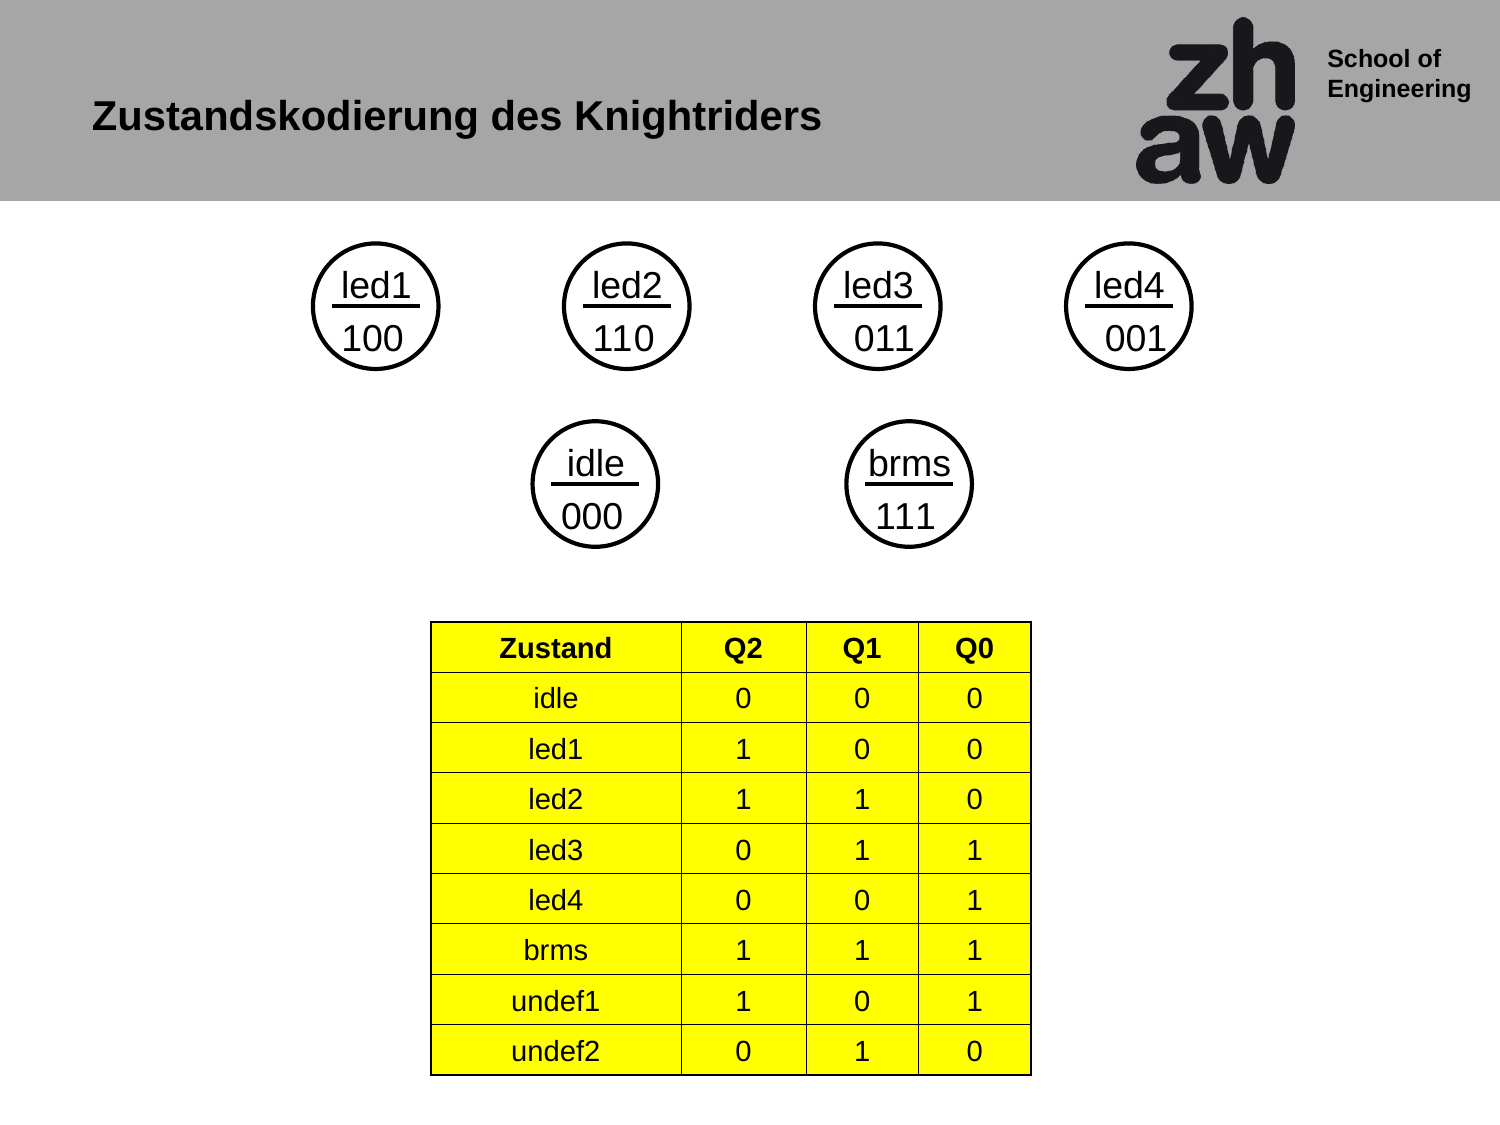

# Zustandskodierung des Knightriders
led1
led2
led3
led4
100
110
011
001
idle
brms
000
111
| Zustand | Q2 | Q1 | Q0 |
| --- | --- | --- | --- |
| idle | 0 | 0 | 0 |
| led1 | 1 | 0 | 0 |
| led2 | 1 | 1 | 0 |
| led3 | 0 | 1 | 1 |
| led4 | 0 | 0 | 1 |
| brms | 1 | 1 | 1 |
| undef1 | 1 | 0 | 1 |
| undef2 | 0 | 1 | 0 |